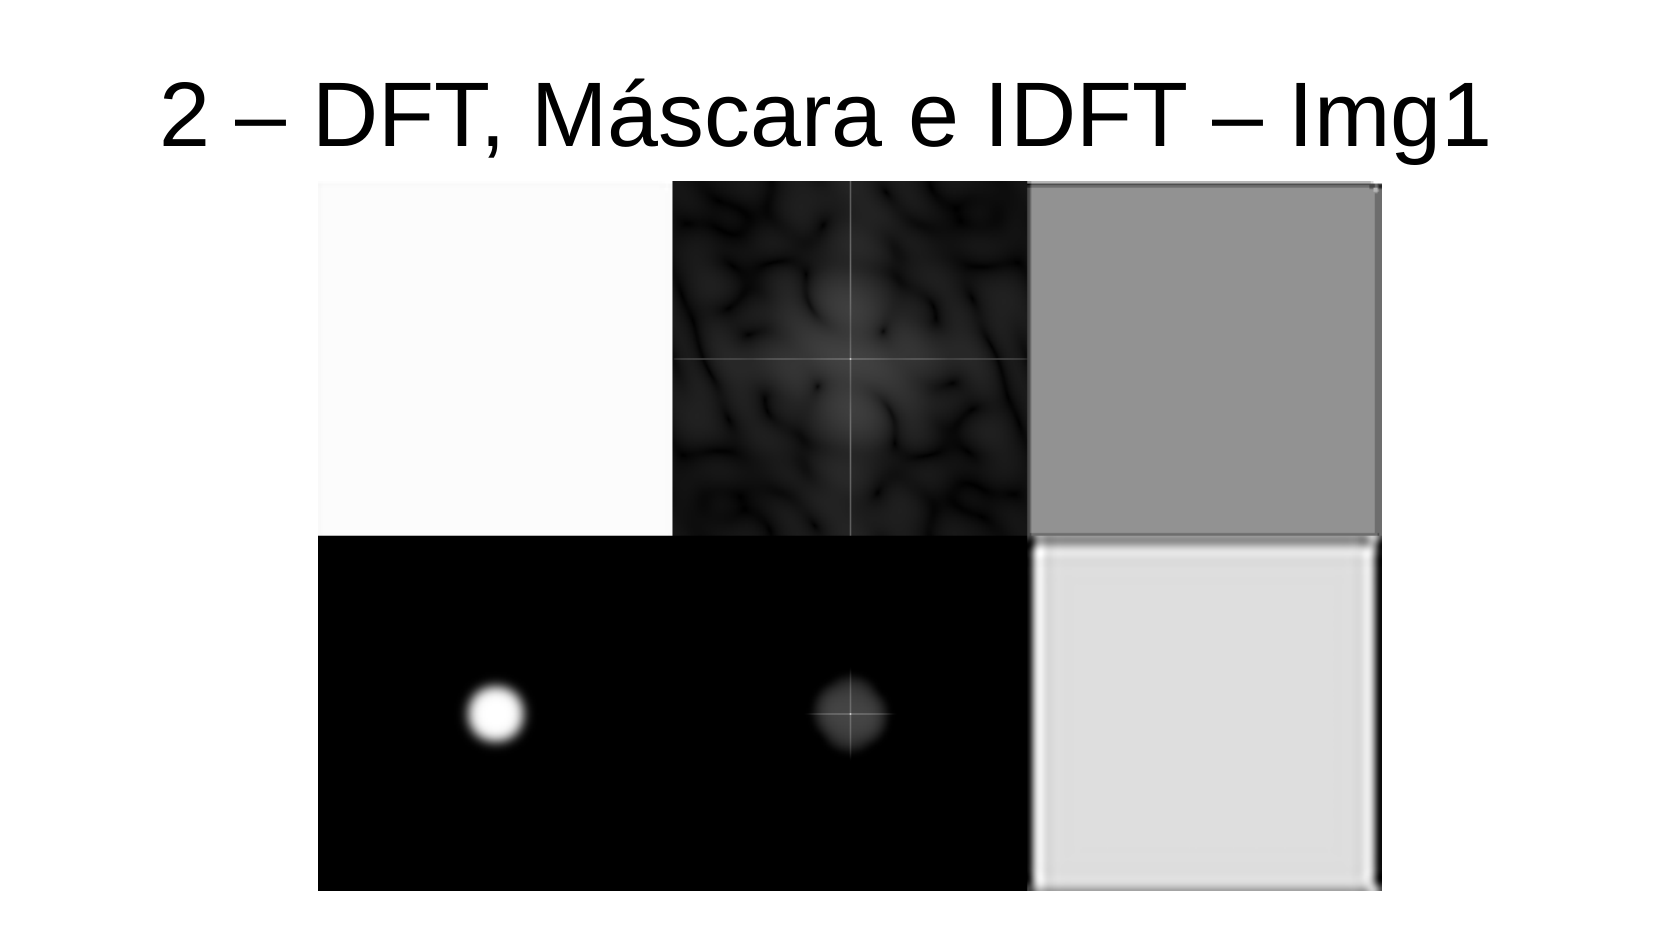

# 2 – DFT, Máscara e IDFT – Img1